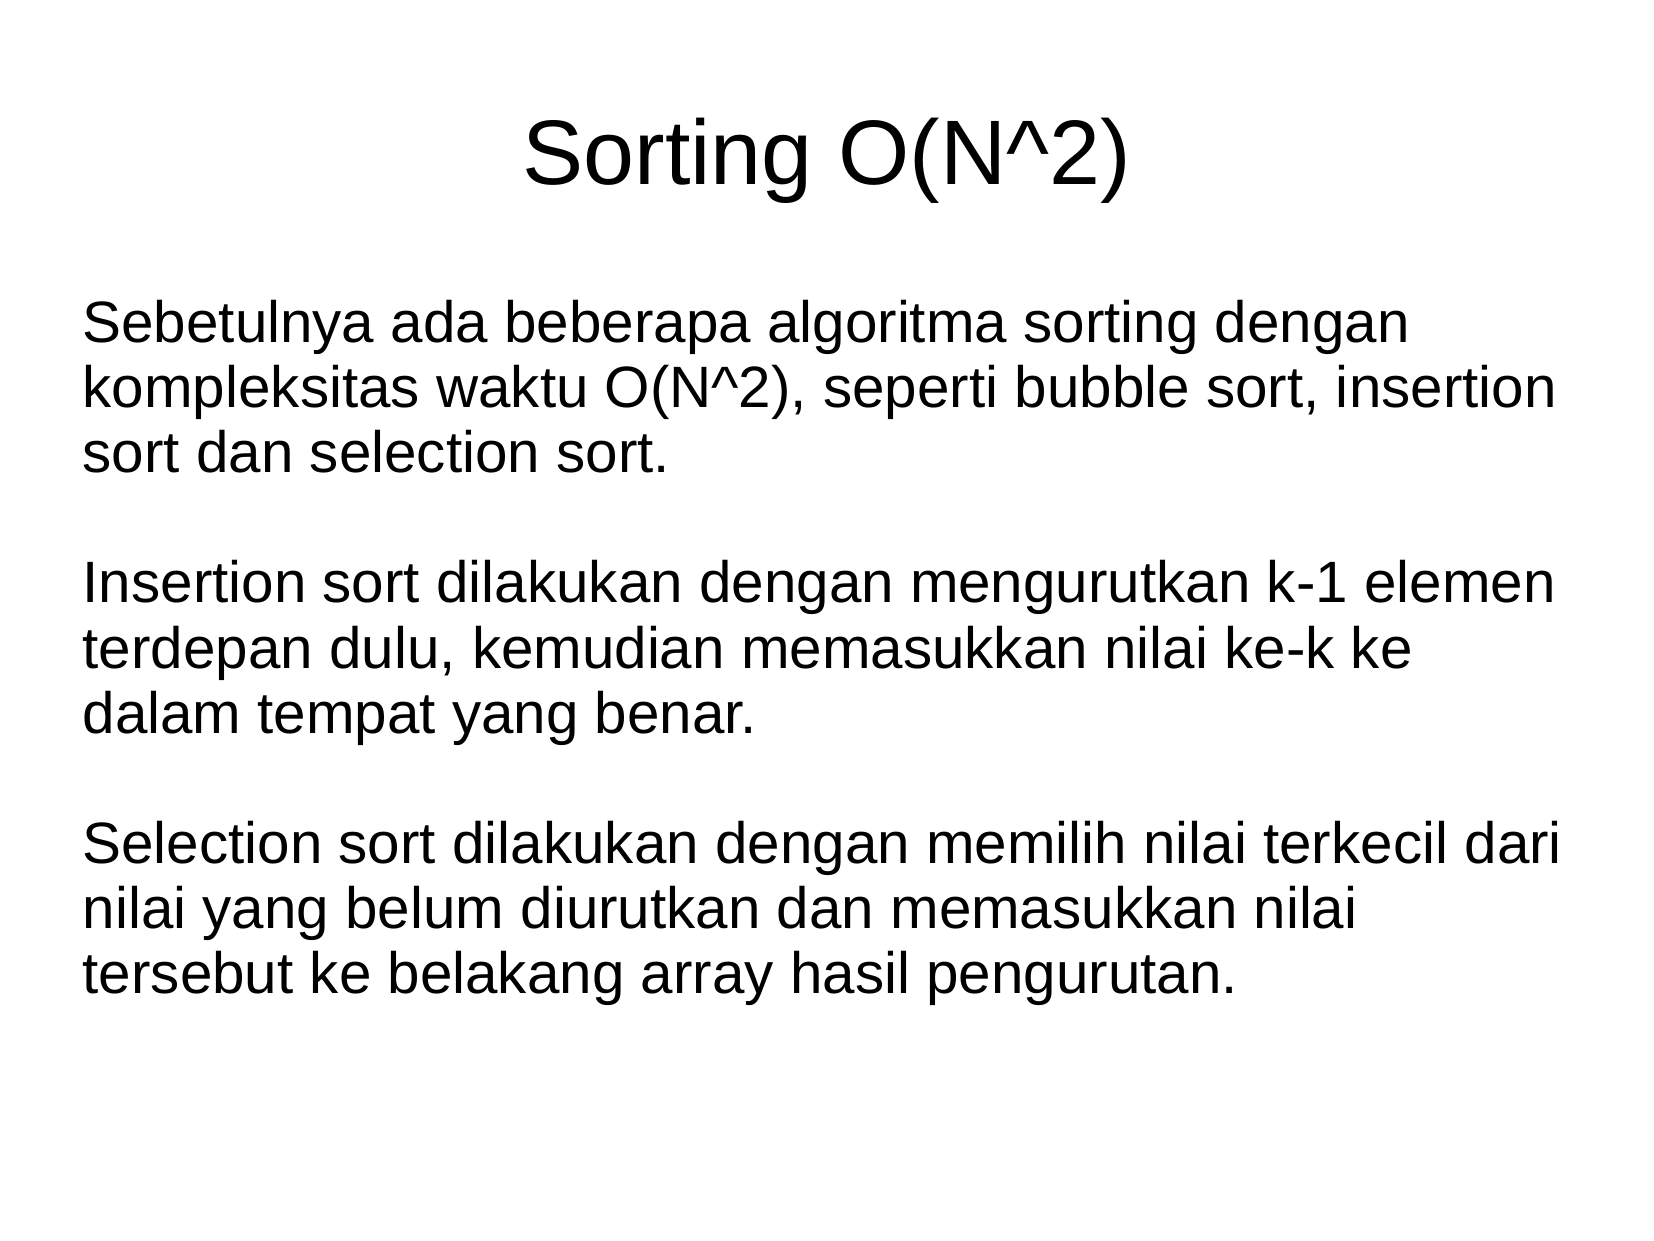

# Sorting O(N^2)
Sebetulnya ada beberapa algoritma sorting dengan kompleksitas waktu O(N^2), seperti bubble sort, insertion sort dan selection sort.
Insertion sort dilakukan dengan mengurutkan k-1 elemen terdepan dulu, kemudian memasukkan nilai ke-k ke dalam tempat yang benar.
Selection sort dilakukan dengan memilih nilai terkecil dari nilai yang belum diurutkan dan memasukkan nilai tersebut ke belakang array hasil pengurutan.